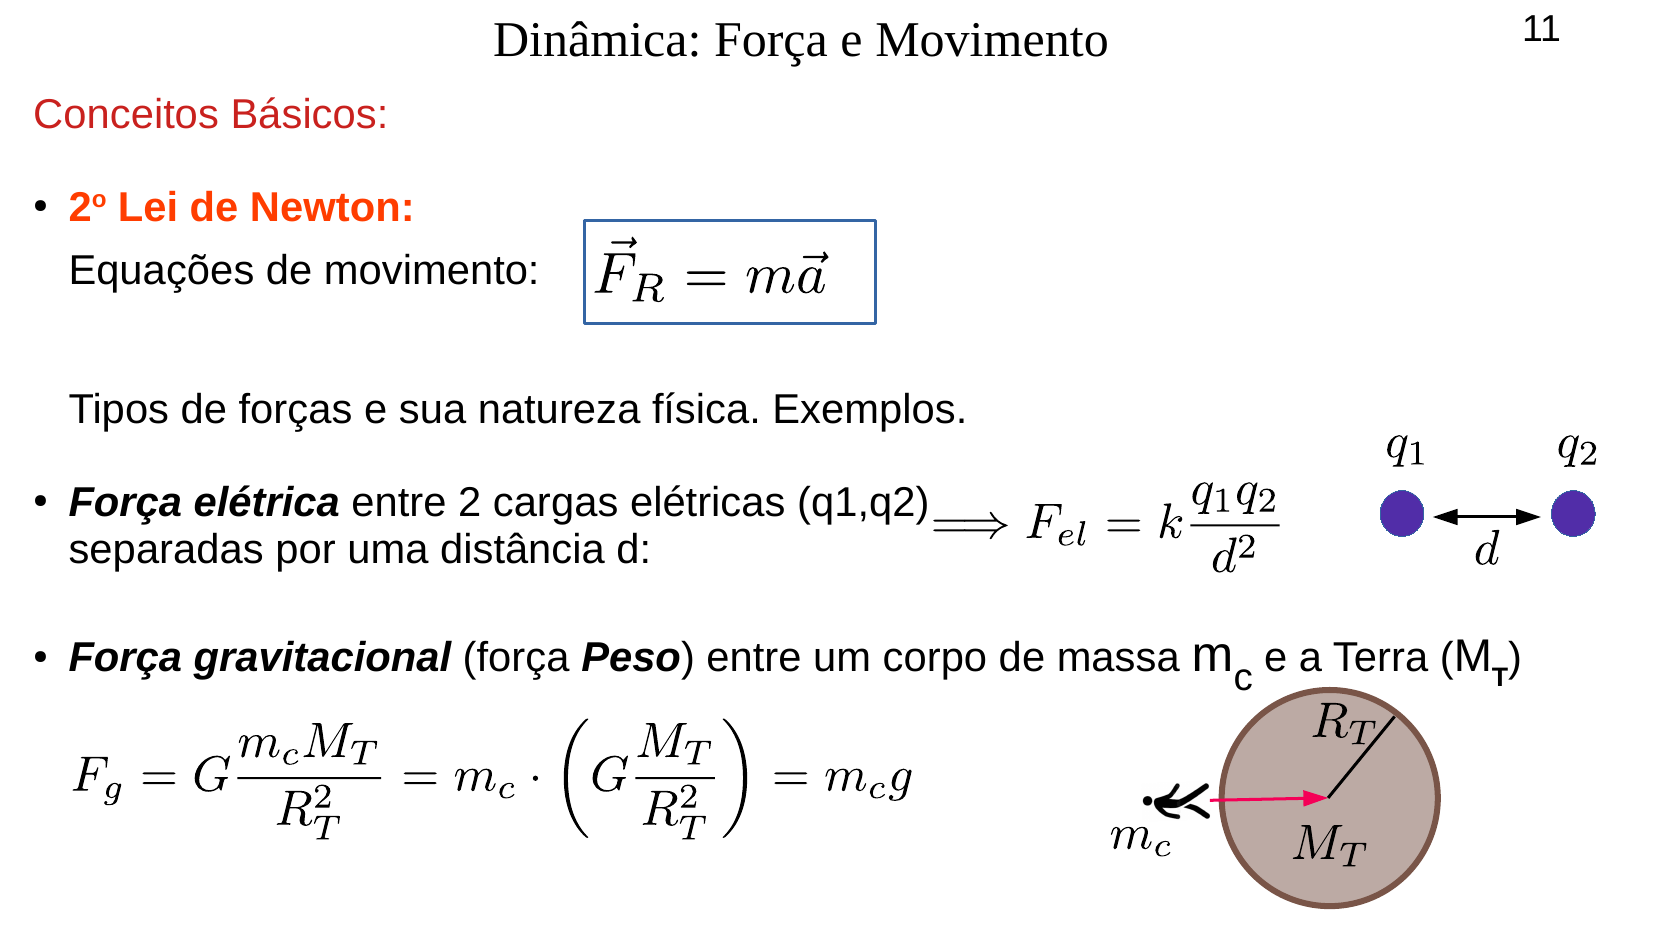

Dinâmica: Força e Movimento
Conceitos Básicos:
2o Lei de Newton:
Equações de movimento:
Tipos de forças e sua natureza física. Exemplos.
Força elétrica entre 2 cargas elétricas (q1,q2)
separadas por uma distância d:
Força gravitacional (força Peso) entre um corpo de massa mc e a Terra (MT)